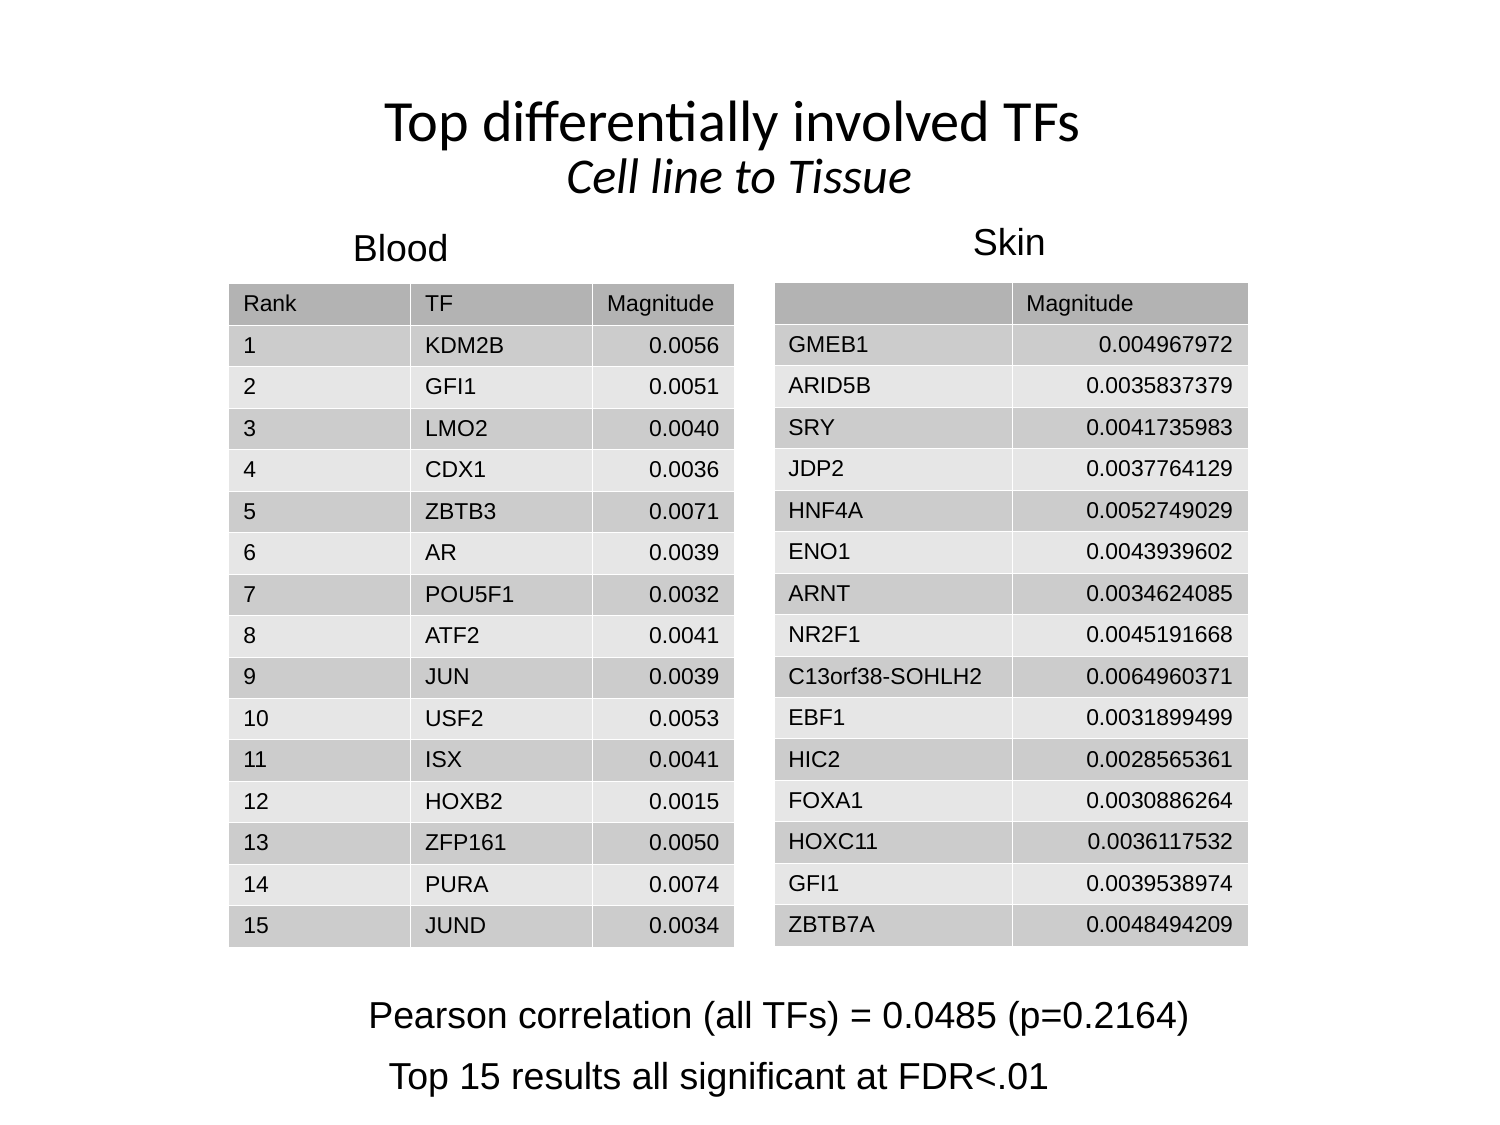

# Top differentially involved TFs Cell line to Tissue
Skin
Blood
| | Magnitude |
| --- | --- |
| GMEB1 | 0.004967972 |
| ARID5B | 0.0035837379 |
| SRY | 0.0041735983 |
| JDP2 | 0.0037764129 |
| HNF4A | 0.0052749029 |
| ENO1 | 0.0043939602 |
| ARNT | 0.0034624085 |
| NR2F1 | 0.0045191668 |
| C13orf38-SOHLH2 | 0.0064960371 |
| EBF1 | 0.0031899499 |
| HIC2 | 0.0028565361 |
| FOXA1 | 0.0030886264 |
| HOXC11 | 0.0036117532 |
| GFI1 | 0.0039538974 |
| ZBTB7A | 0.0048494209 |
| Rank | TF | Magnitude |
| --- | --- | --- |
| 1 | KDM2B | 0.0056 |
| 2 | GFI1 | 0.0051 |
| 3 | LMO2 | 0.0040 |
| 4 | CDX1 | 0.0036 |
| 5 | ZBTB3 | 0.0071 |
| 6 | AR | 0.0039 |
| 7 | POU5F1 | 0.0032 |
| 8 | ATF2 | 0.0041 |
| 9 | JUN | 0.0039 |
| 10 | USF2 | 0.0053 |
| 11 | ISX | 0.0041 |
| 12 | HOXB2 | 0.0015 |
| 13 | ZFP161 | 0.0050 |
| 14 | PURA | 0.0074 |
| 15 | JUND | 0.0034 |
Pearson correlation (all TFs) = 0.0485 (p=0.2164)
Top 15 results all significant at FDR<.01